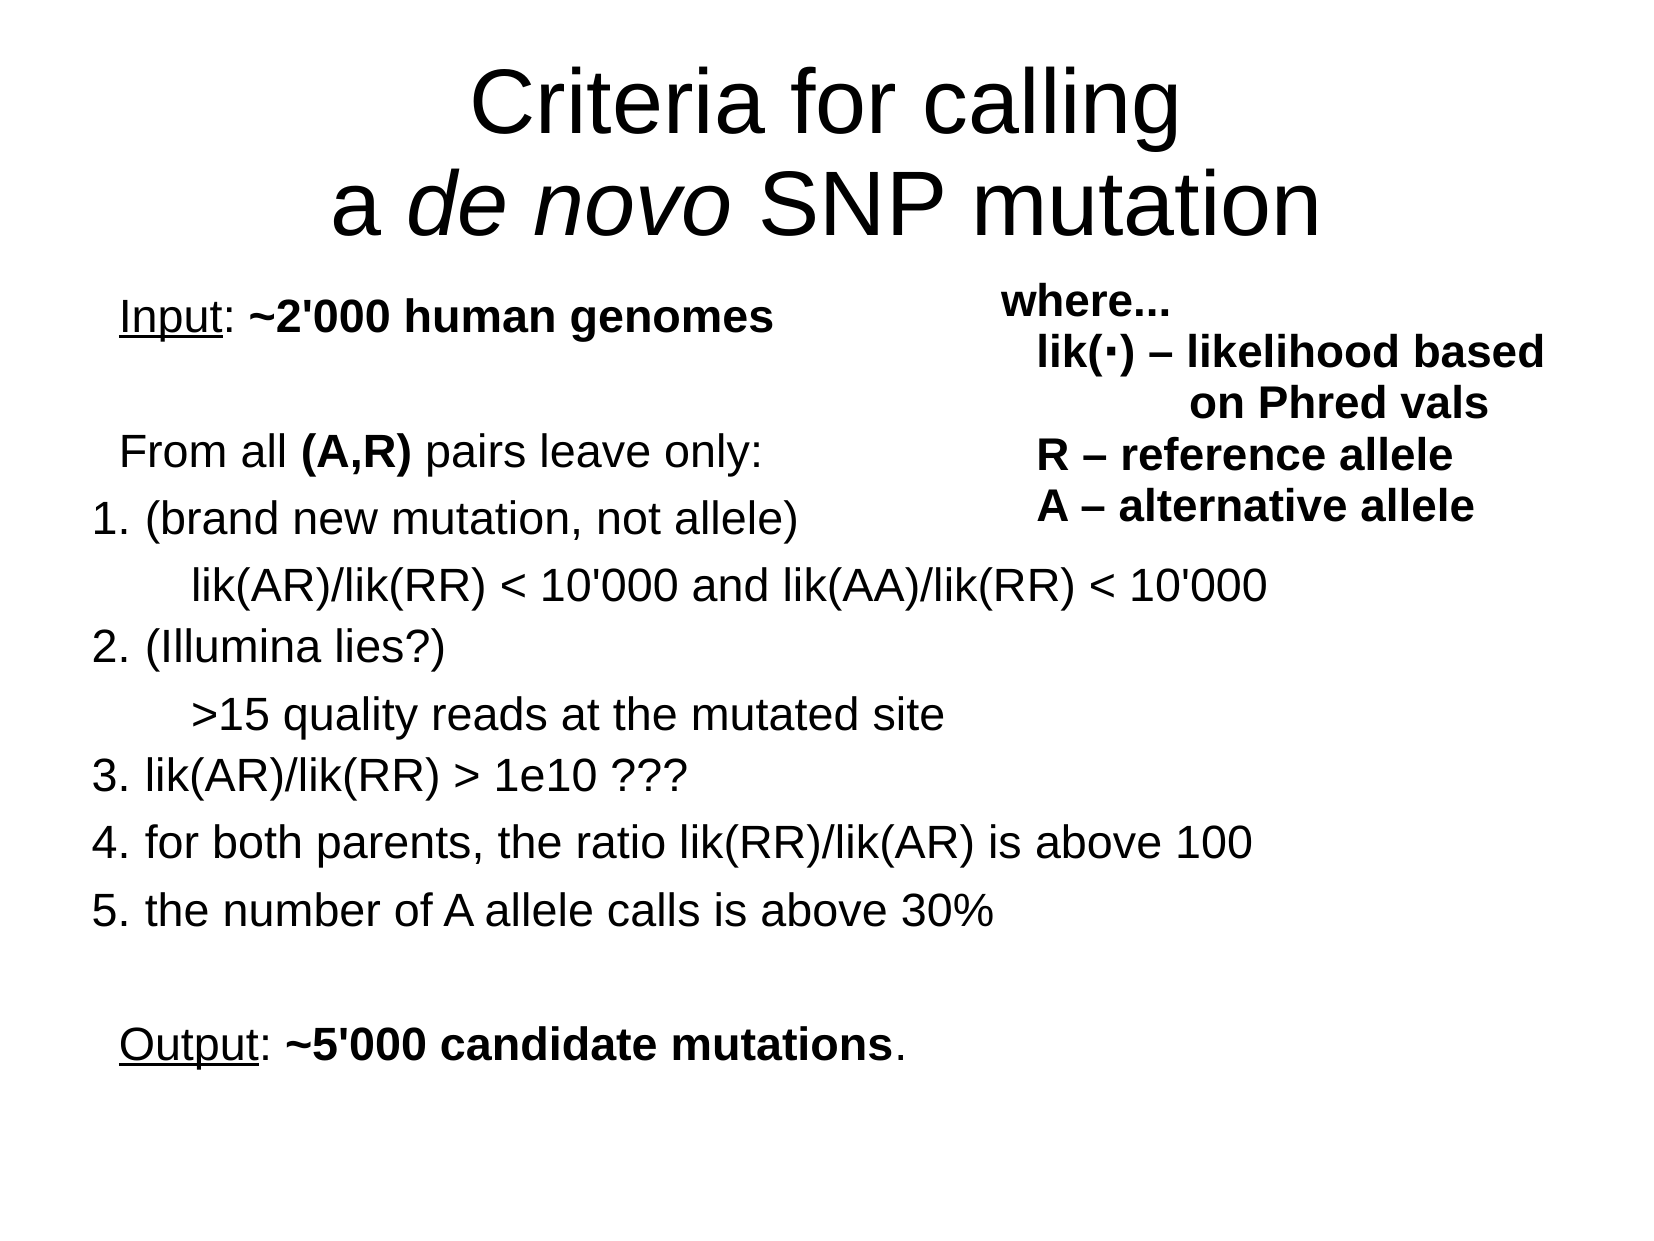

# Criteria for calling a de novo SNP mutation
where...
lik(⋅) – likelihood based on Phred vals
R – reference allele
A – alternative allele
Input: ~2'000 human genomes
From all (A,R) pairs leave only:
 (brand new mutation, not allele)
lik(AR)/lik(RR) < 10'000 and lik(AA)/lik(RR) < 10'000
 (Illumina lies?)
>15 quality reads at the mutated site
 lik(AR)/lik(RR) > 1e10 ???
 for both parents, the ratio lik(RR)/lik(AR) is above 100
 the number of A allele calls is above 30%
Output: ~5'000 candidate mutations.